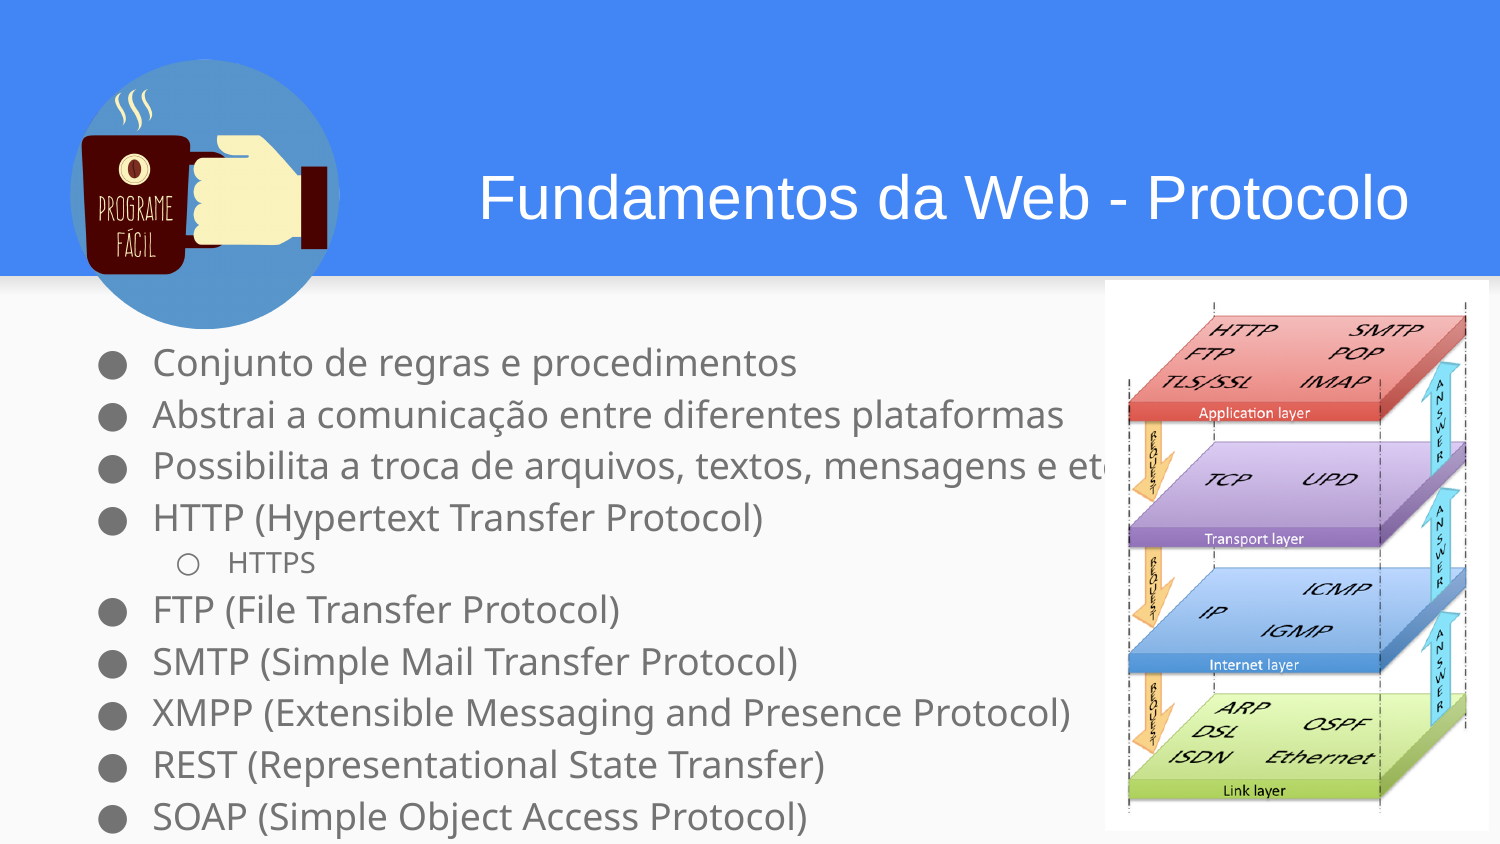

# Fundamentos da Web - Protocolo
Conjunto de regras e procedimentos
Abstrai a comunicação entre diferentes plataformas
Possibilita a troca de arquivos, textos, mensagens e etc…
HTTP (Hypertext Transfer Protocol)
HTTPS
FTP (File Transfer Protocol)
SMTP (Simple Mail Transfer Protocol)
XMPP (Extensible Messaging and Presence Protocol)
REST (Representational State Transfer)
SOAP (Simple Object Access Protocol)